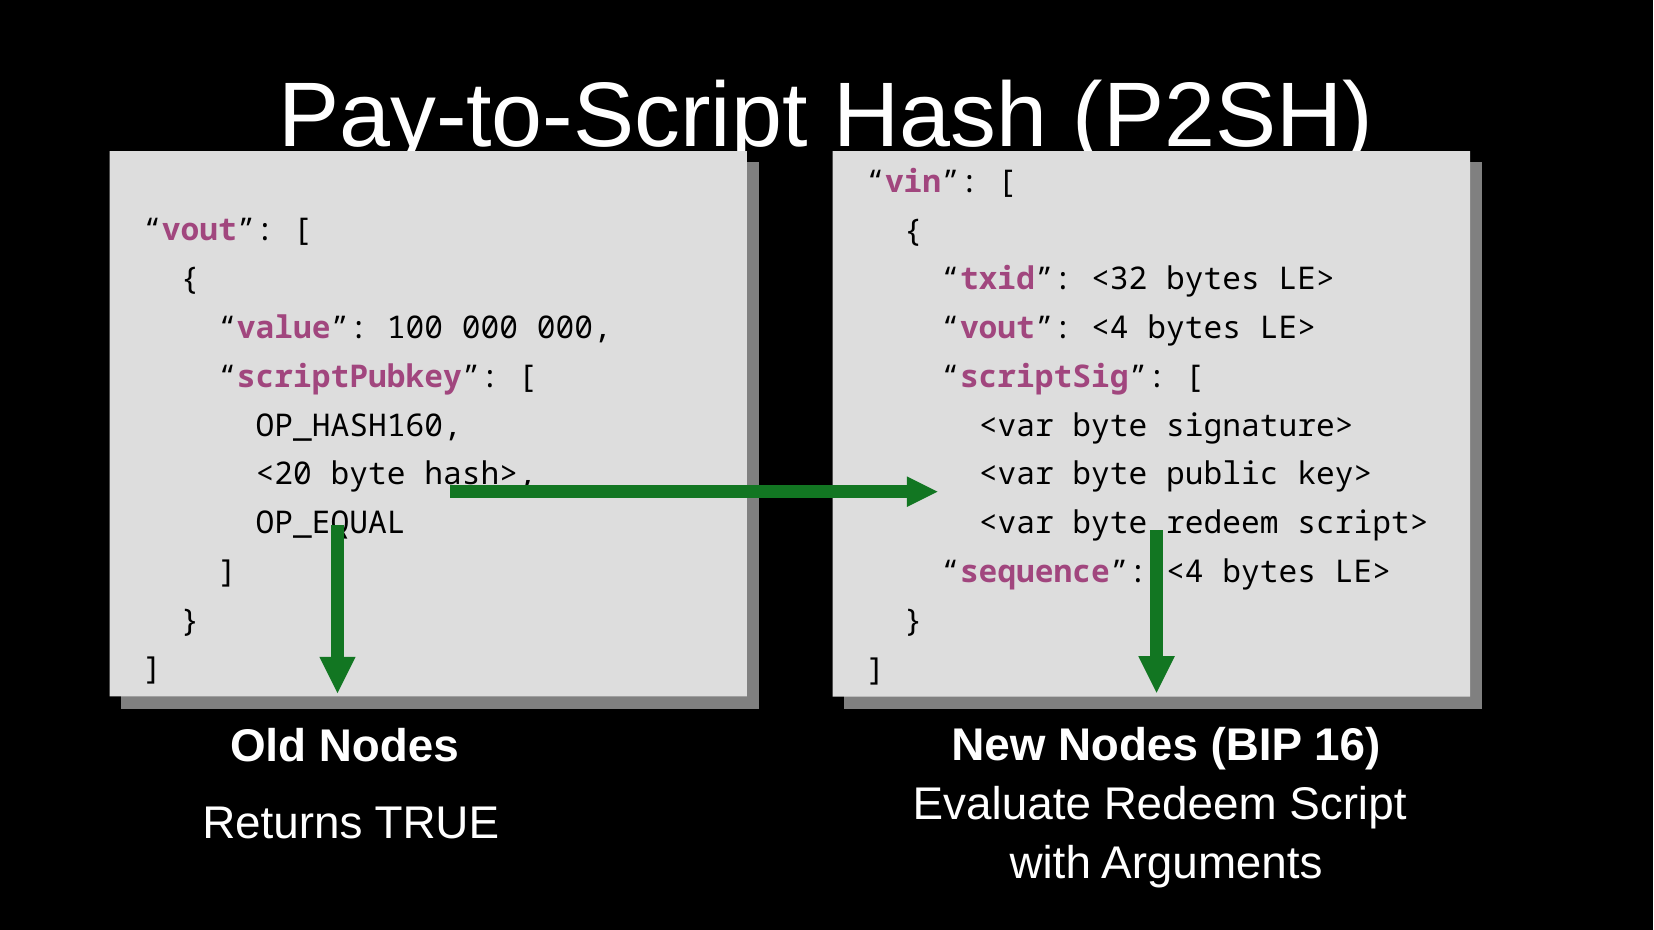

# Pay-to-Script Hash (P2SH)
 “vout”: [
 {
 “value”: 100 000 000,
 “scriptPubkey”: [
 OP_HASH160,
 <20 byte hash>,
 OP_EQUAL
 ]
 }
 ]
 “vin”: [
 {
 “txid”: <32 bytes LE>
 “vout”: <4 bytes LE>
 “scriptSig”: [
 <var byte signature>
 <var byte public key>
 <var byte redeem script>
 “sequence”: <4 bytes LE>
 }
 ]
New Nodes (BIP 16)
Evaluate Redeem Script
with Arguments
Old Nodes
Returns TRUE